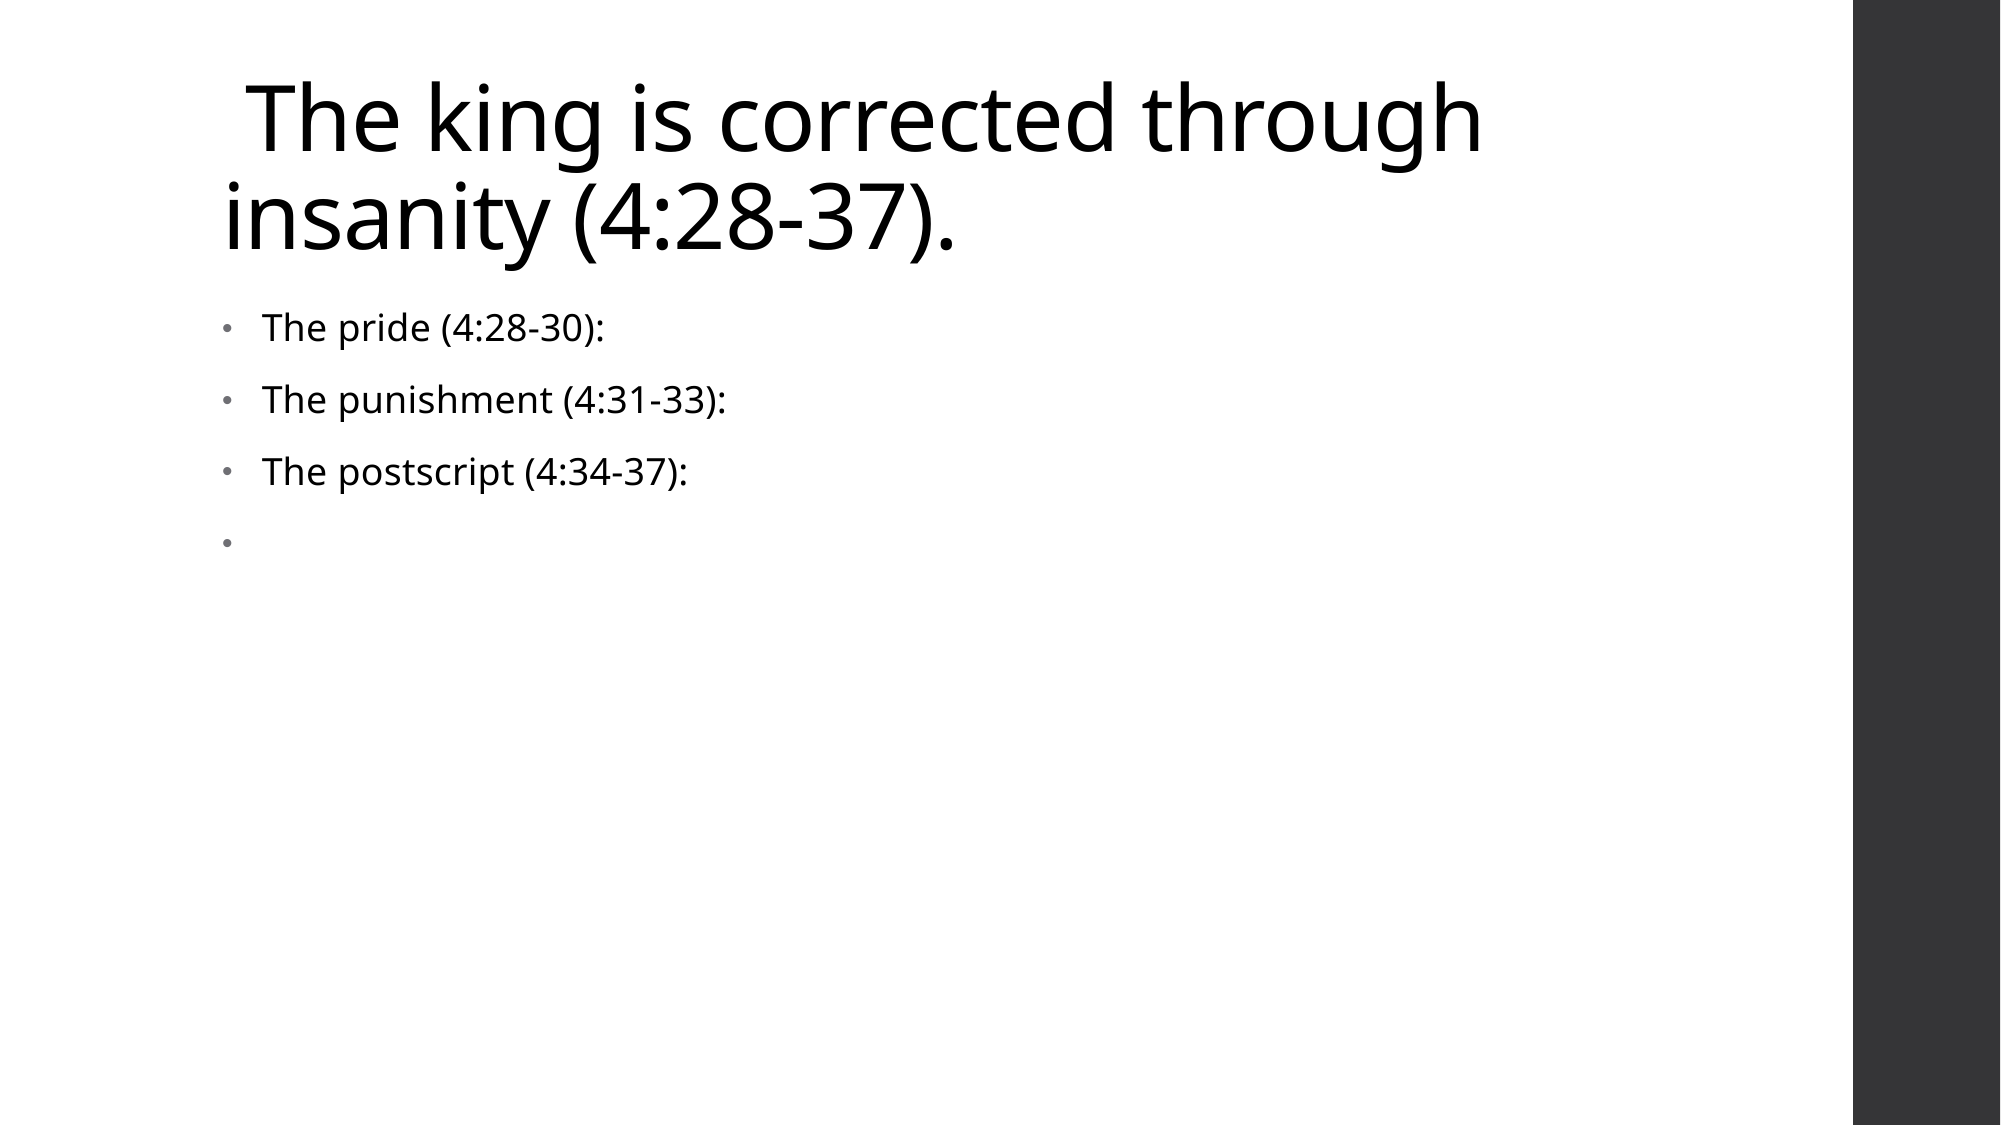

# The king is corrected through insanity (4:28-37).
 The pride (4:28-30):
 The punishment (4:31-33):
 The postscript (4:34-37):